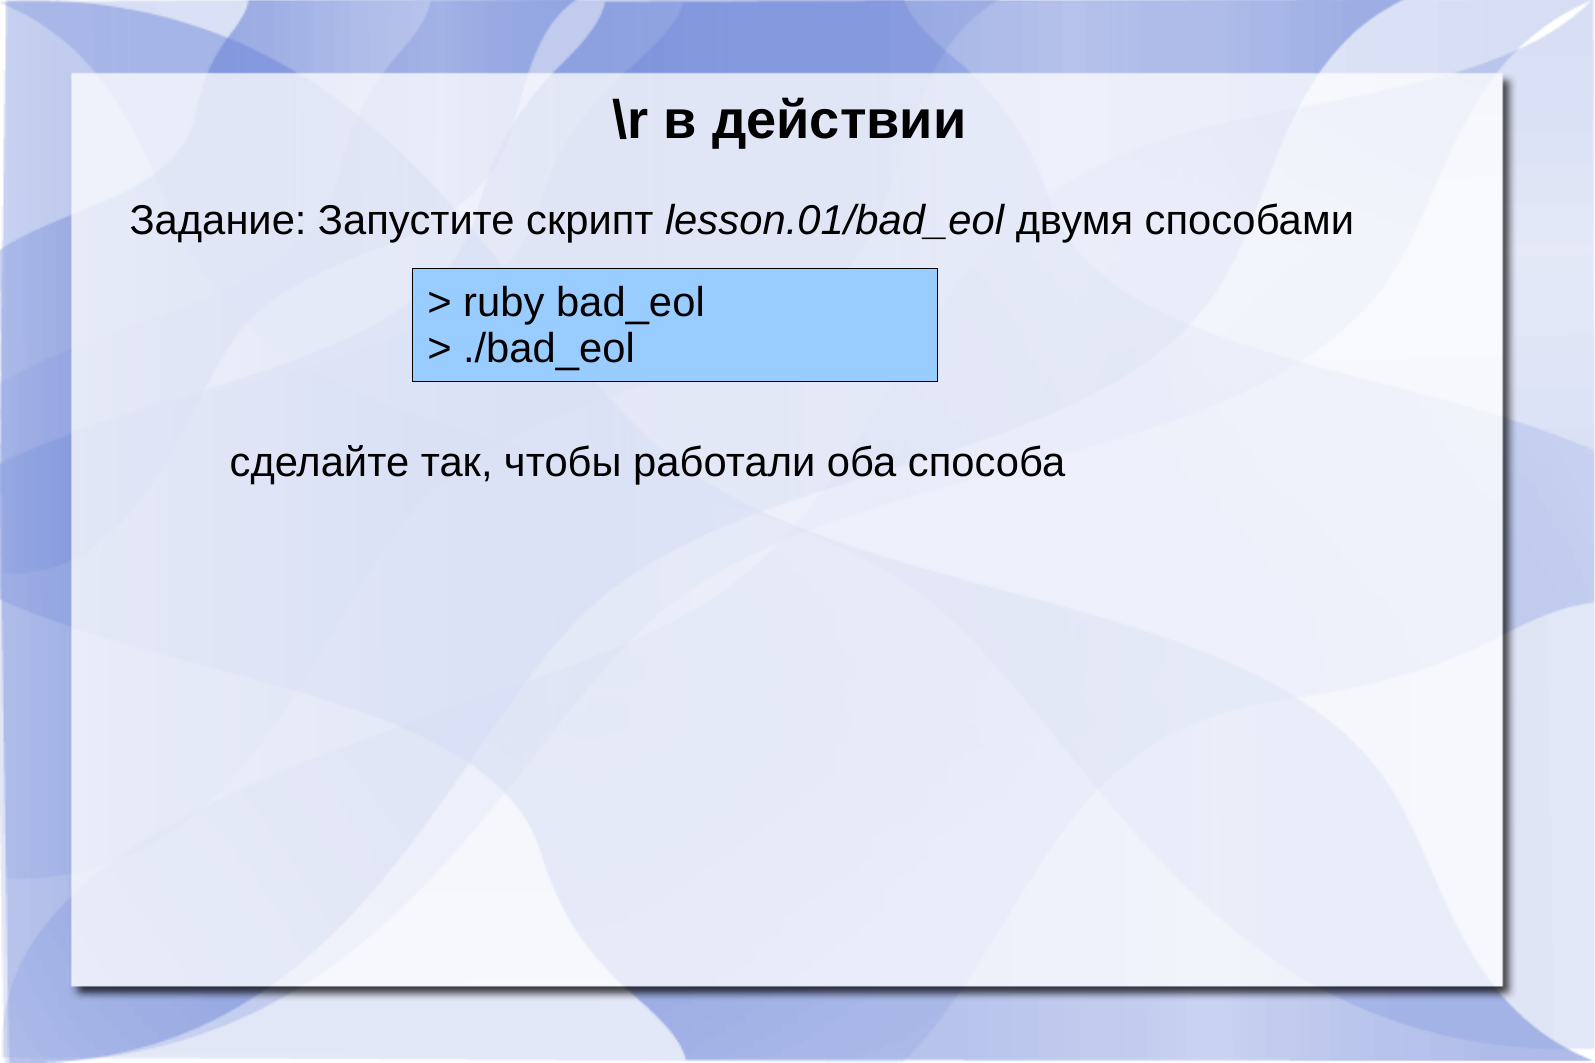

# \r в действии
Задание: Запустите скрипт lesson.01/bad_eol двумя способами
> ruby bad_eol
> ./bad_eol
 сделайте так, чтобы работали оба способа